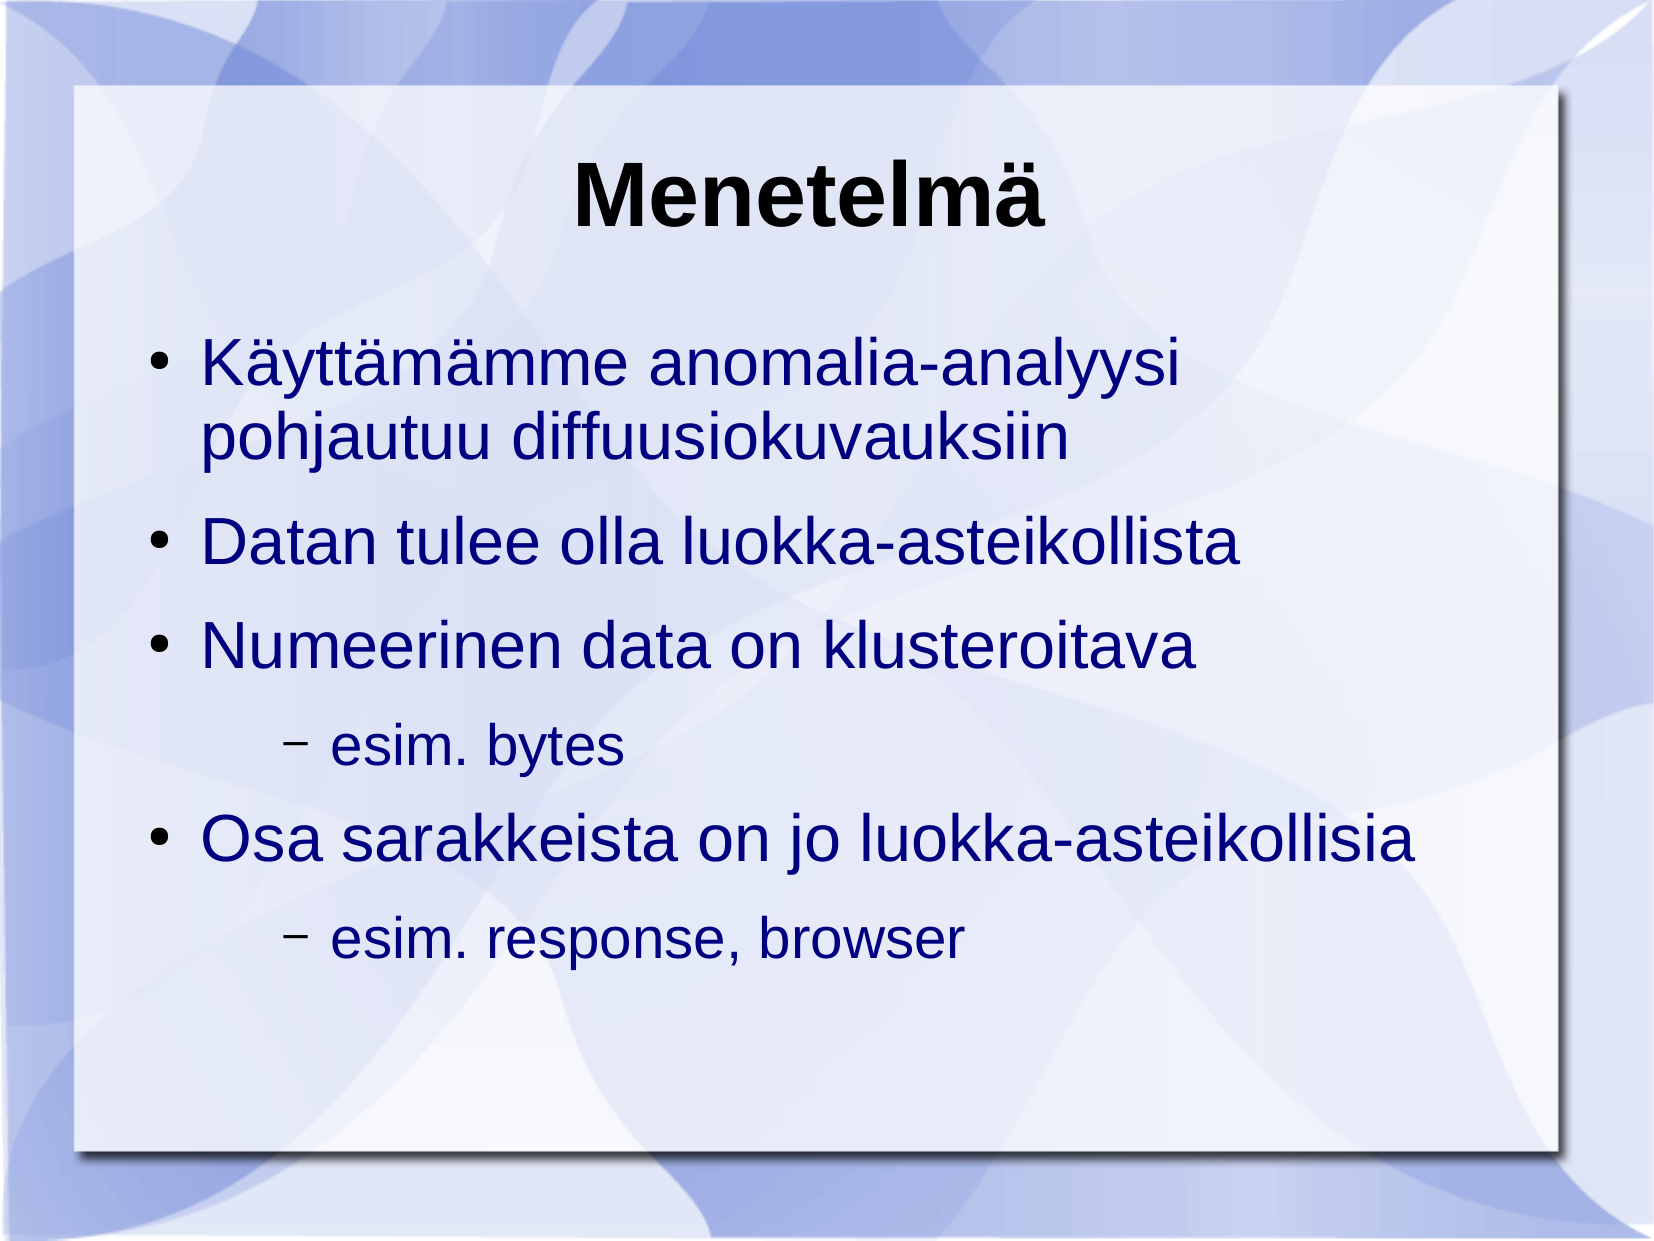

# Menetelmä
Käyttämämme anomalia-analyysi pohjautuu diffuusiokuvauksiin
Datan tulee olla luokka-asteikollista
Numeerinen data on klusteroitava
esim. bytes
Osa sarakkeista on jo luokka-asteikollisia
esim. response, browser